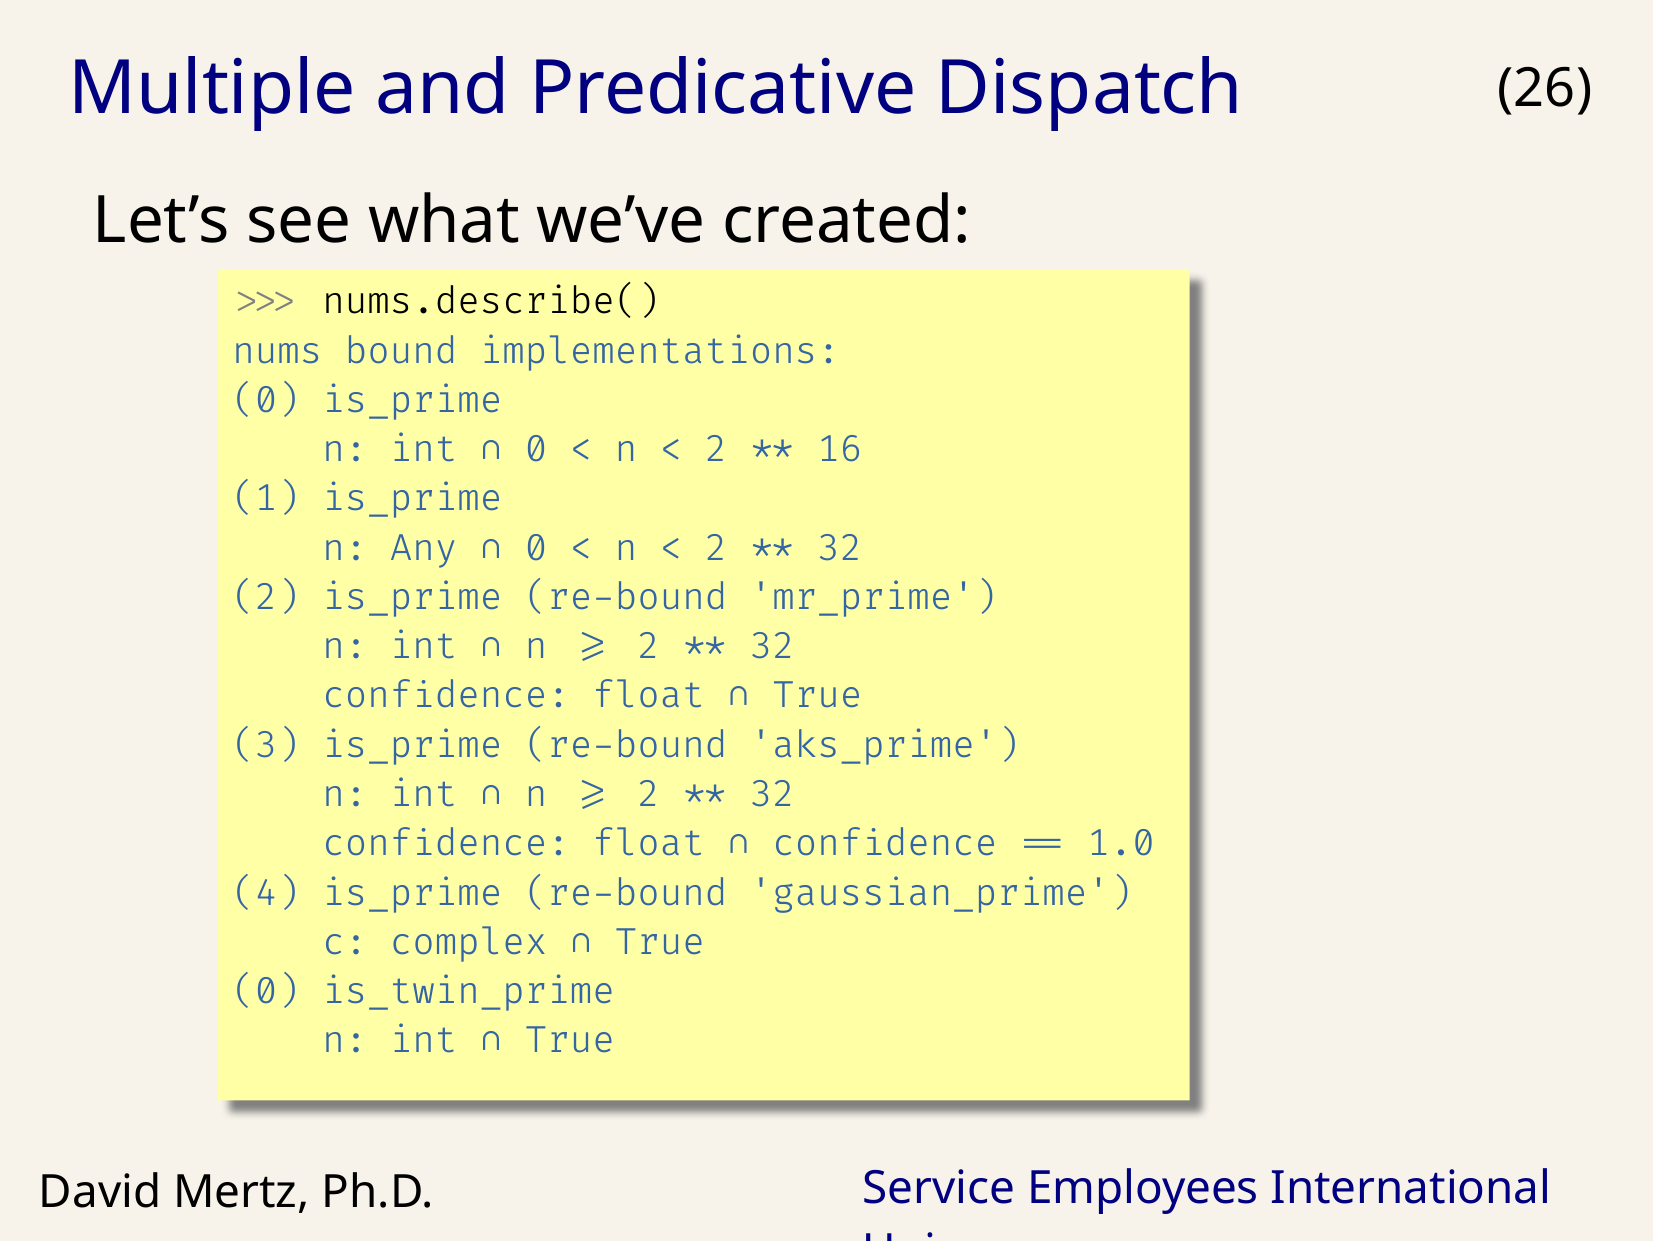

Let’s see what we’ve created:
>>> nums.describe()
nums bound implementations:
(0) is_prime
 n: int ∩ 0 < n < 2 ** 16
(1) is_prime
 n: Any ∩ 0 < n < 2 ** 32
(2) is_prime (re-bound 'mr_prime')
 n: int ∩ n >= 2 ** 32
 confidence: float ∩ True
(3) is_prime (re-bound 'aks_prime')
 n: int ∩ n >= 2 ** 32
 confidence: float ∩ confidence == 1.0
(4) is_prime (re-bound 'gaussian_prime')
 c: complex ∩ True
(0) is_twin_prime
 n: int ∩ True